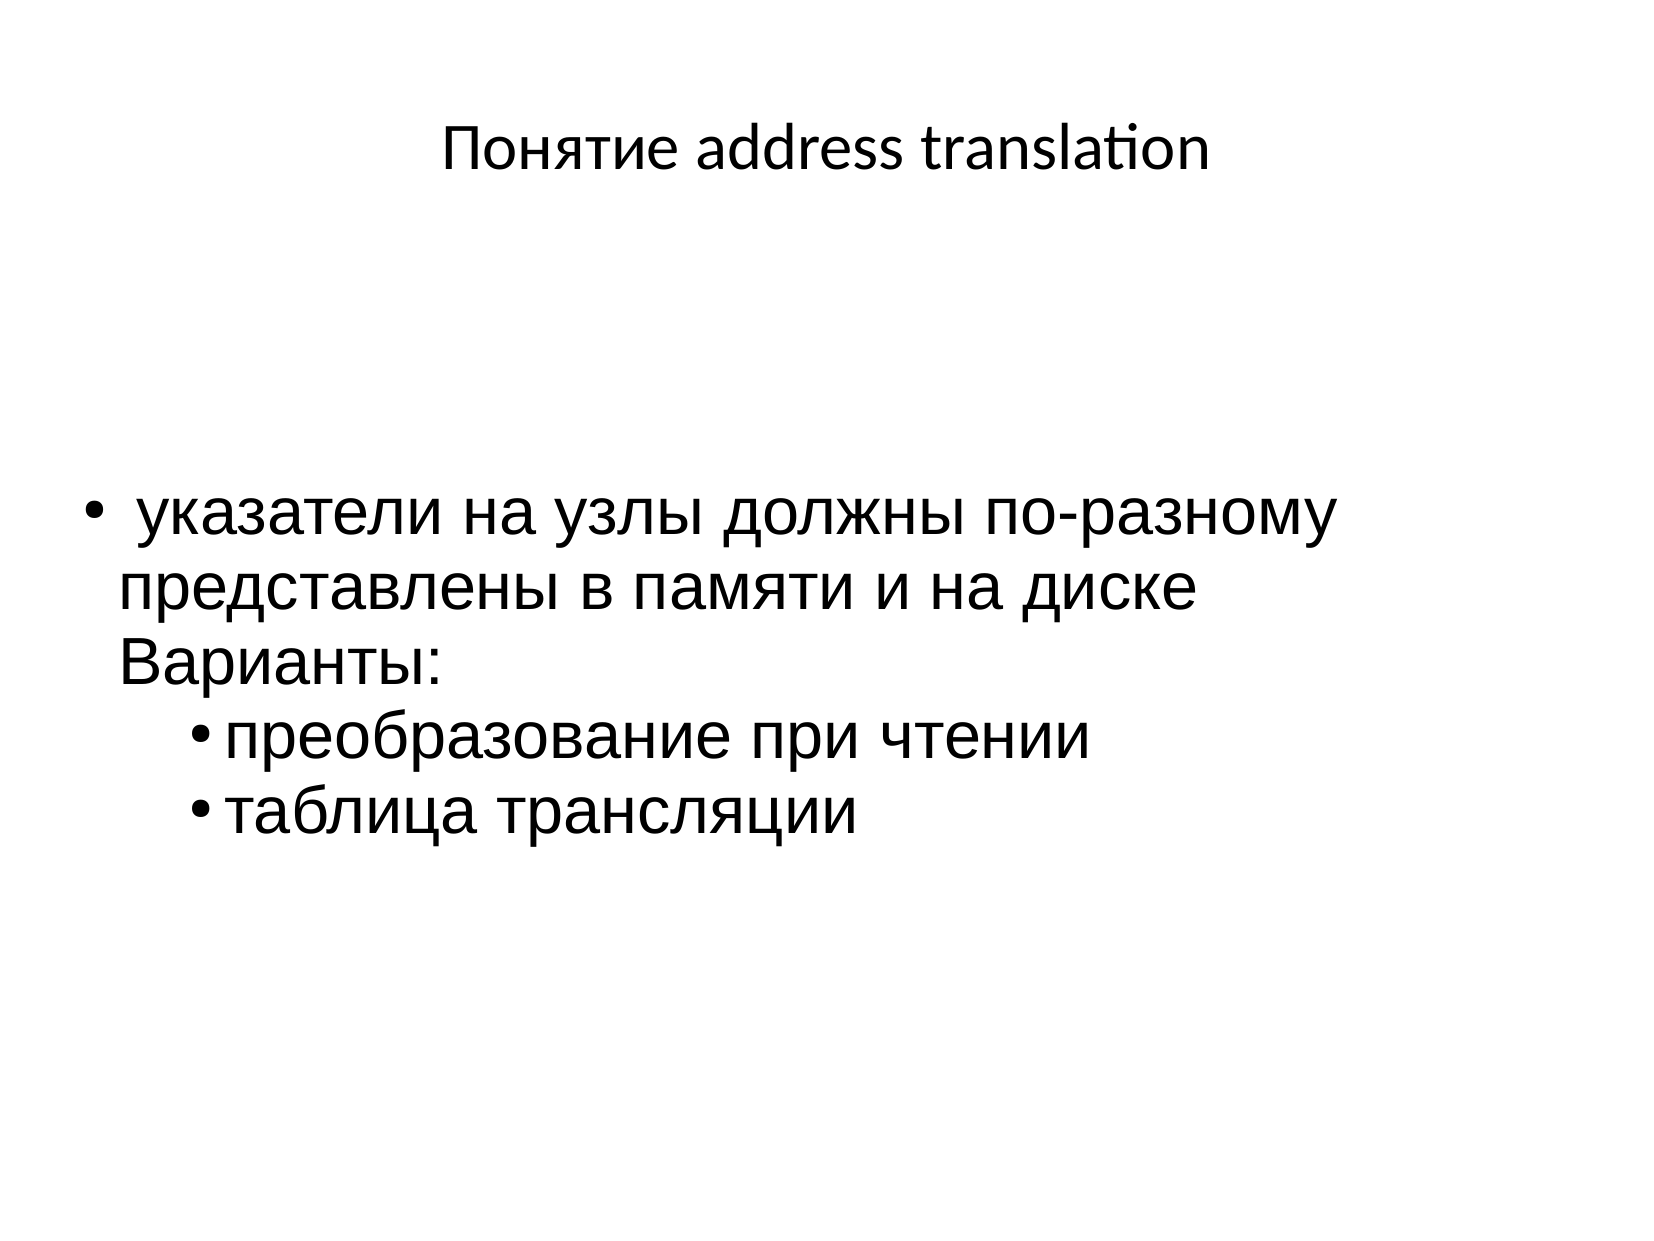

# Понятие address translation
 указатели на узлы должны по-разному представлены в памяти и на диске
Варианты:
преобразование при чтении
таблица трансляции